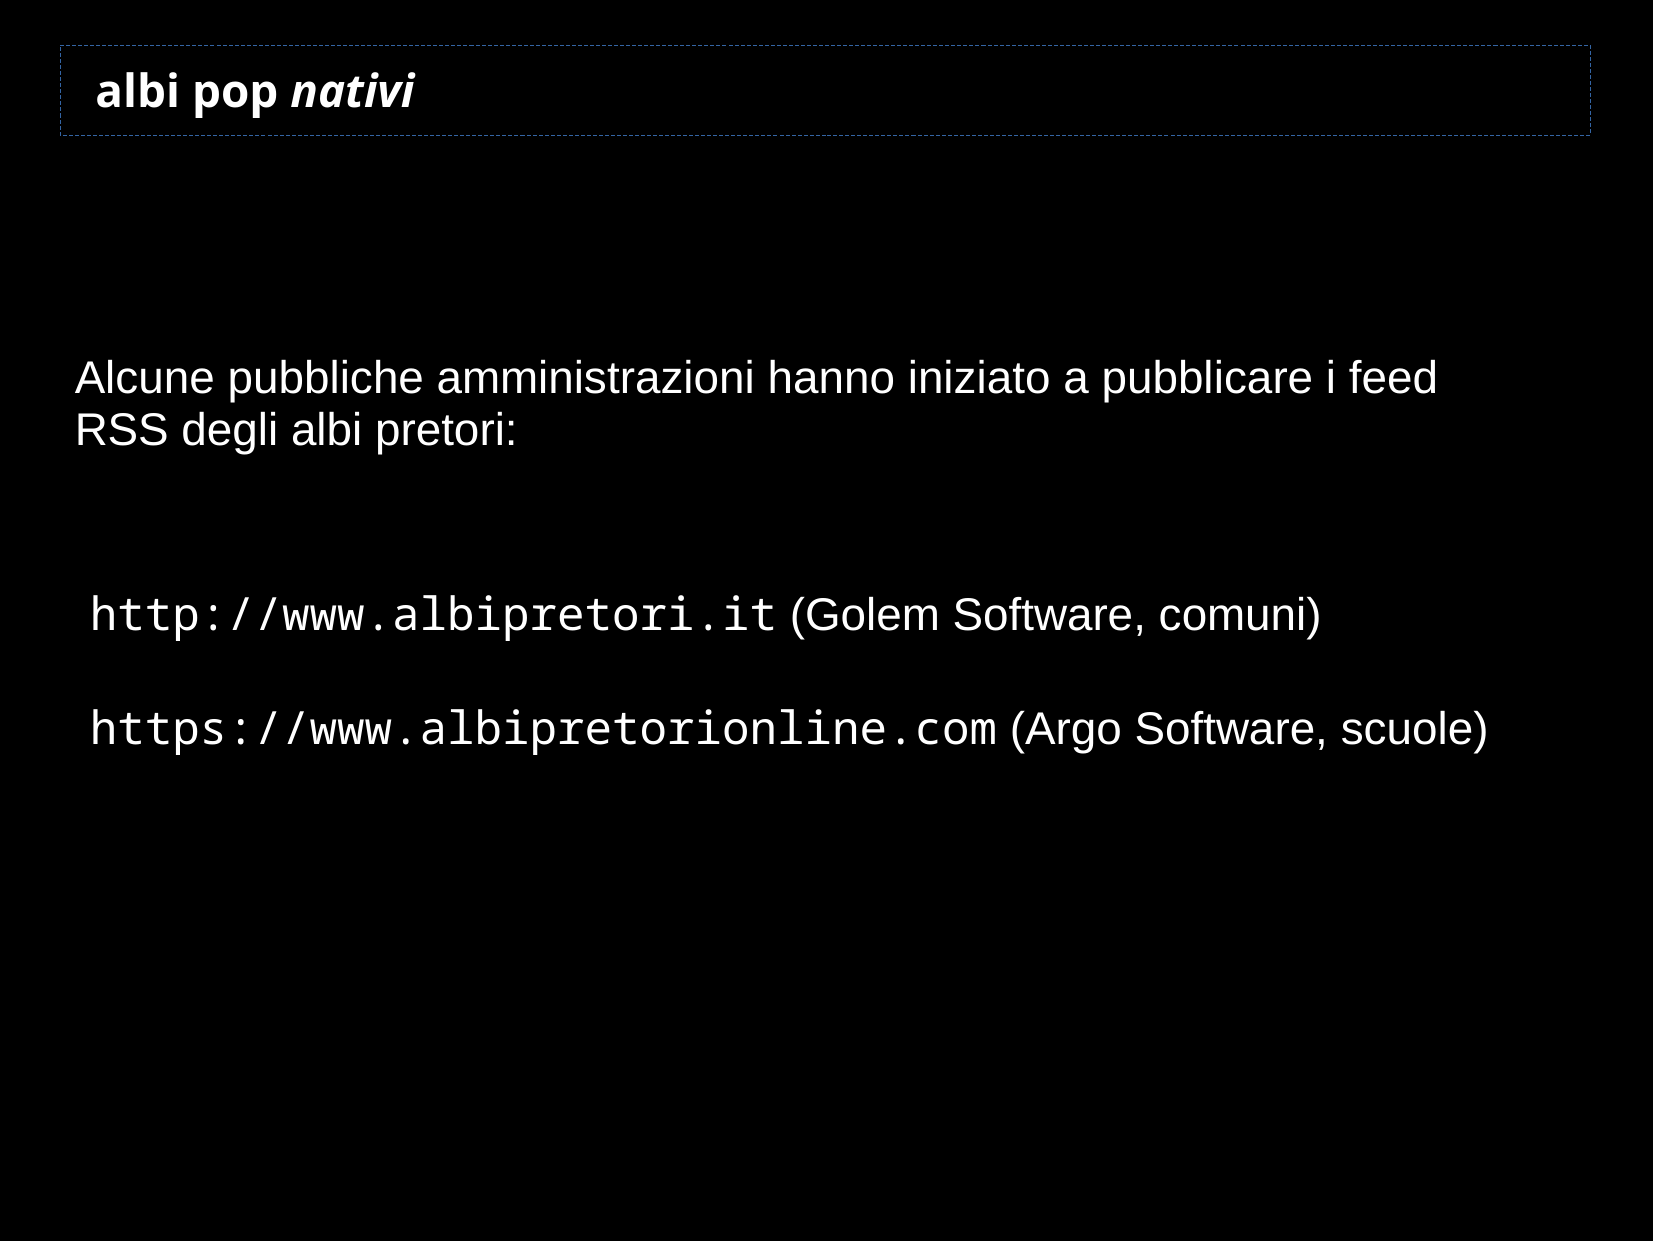

# albi pop nativi
Alcune pubbliche amministrazioni hanno iniziato a pubblicare i feed RSS degli albi pretori:
http://www.albipretori.it (Golem Software, comuni)
https://www.albipretorionline.com (Argo Software, scuole)